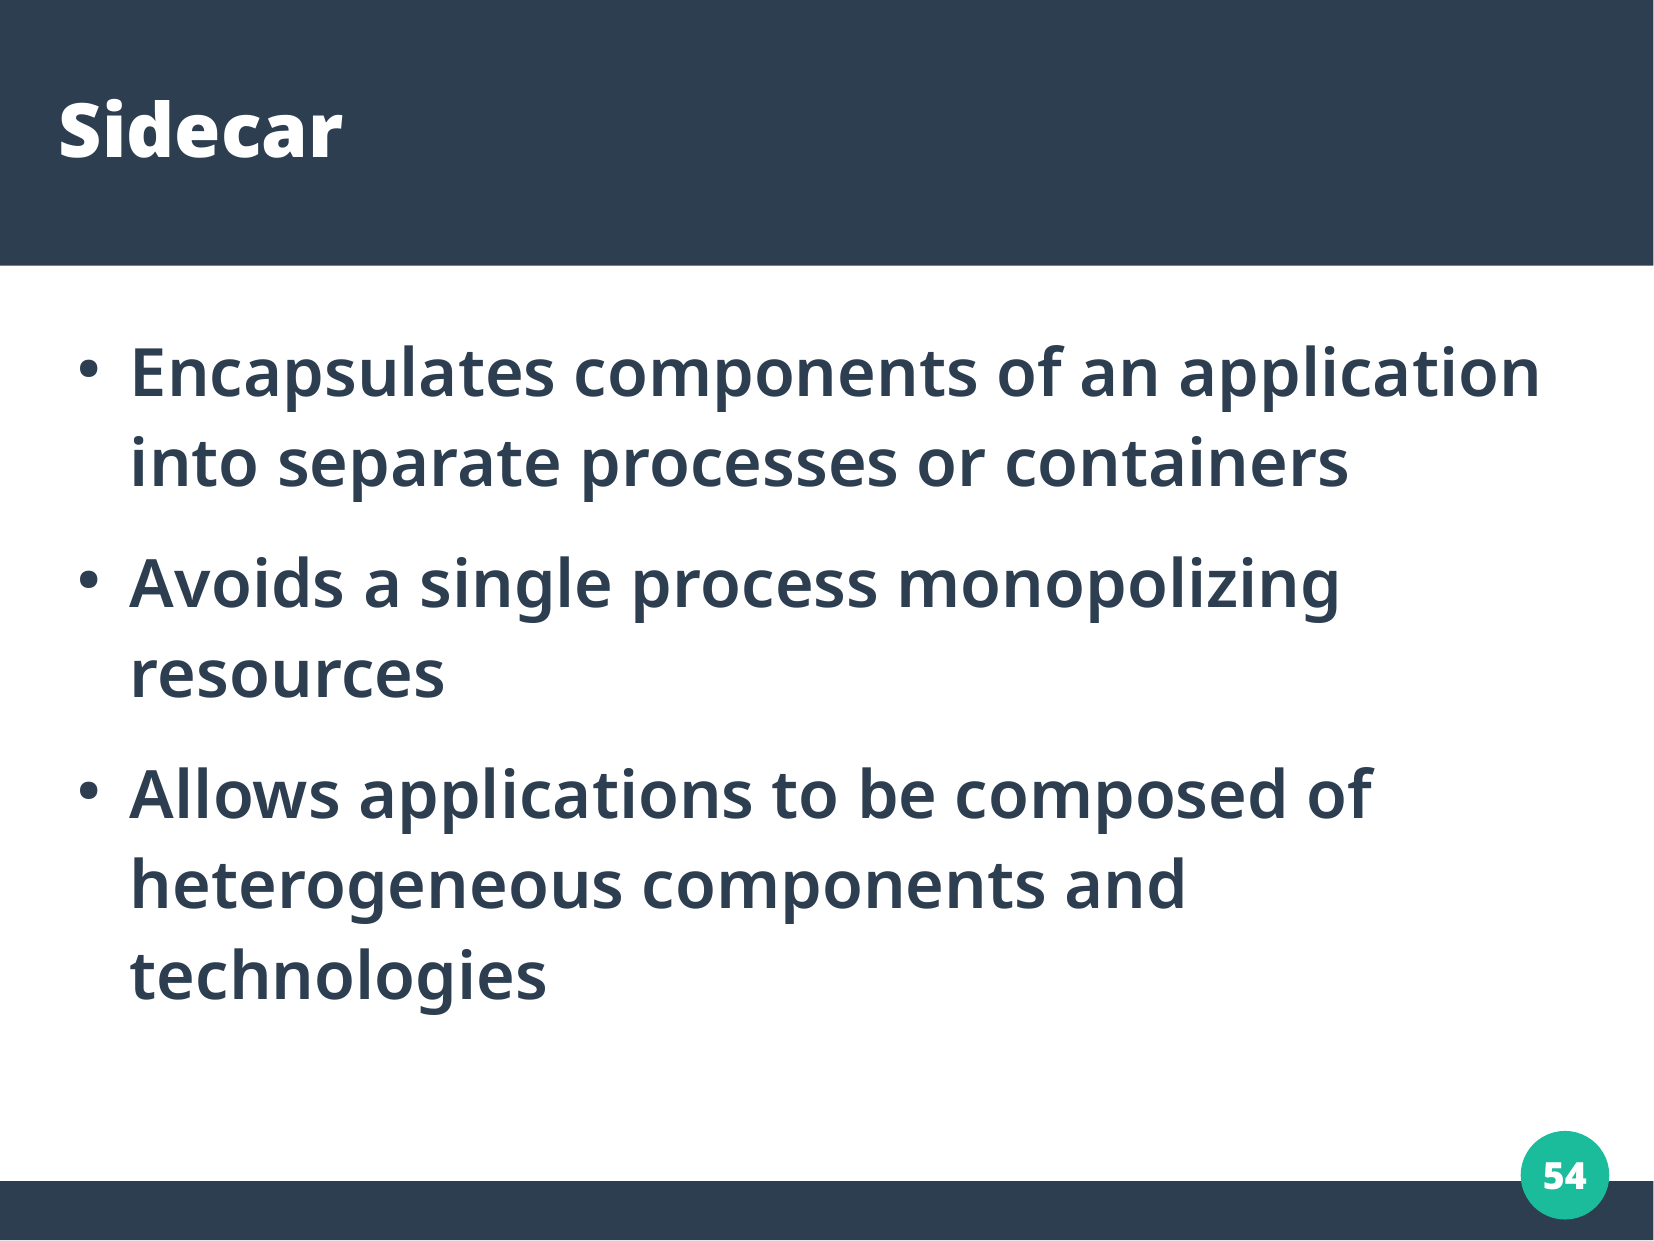

# Sidecar
Encapsulates components of an application into separate processes or containers
Avoids a single process monopolizing resources
Allows applications to be composed of heterogeneous components and technologies
54